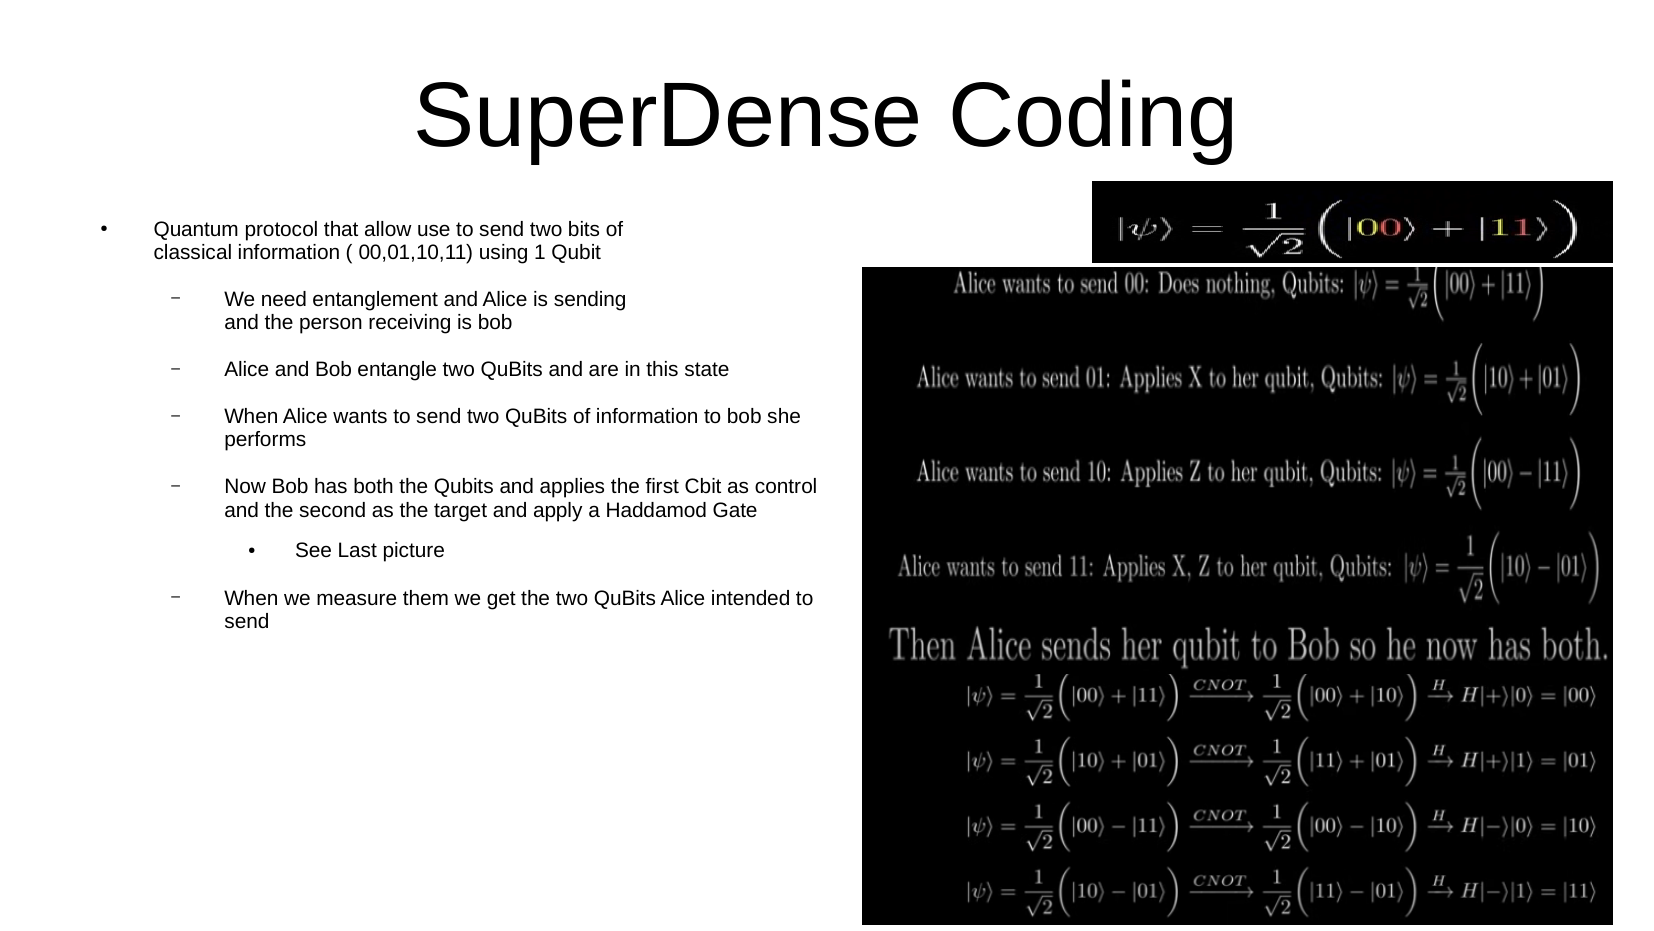

# SuperDense Coding
Quantum protocol that allow use to send two bits of
classical information ( 00,01,10,11) using 1 Qubit
We need entanglement and Alice is sending
and the person receiving is bob
Alice and Bob entangle two QuBits and are in this state
When Alice wants to send two QuBits of information to bob she
performs
Now Bob has both the Qubits and applies the first Cbit as control
and the second as the target and apply a Haddamod Gate
See Last picture
When we measure them we get the two QuBits Alice intended to
send